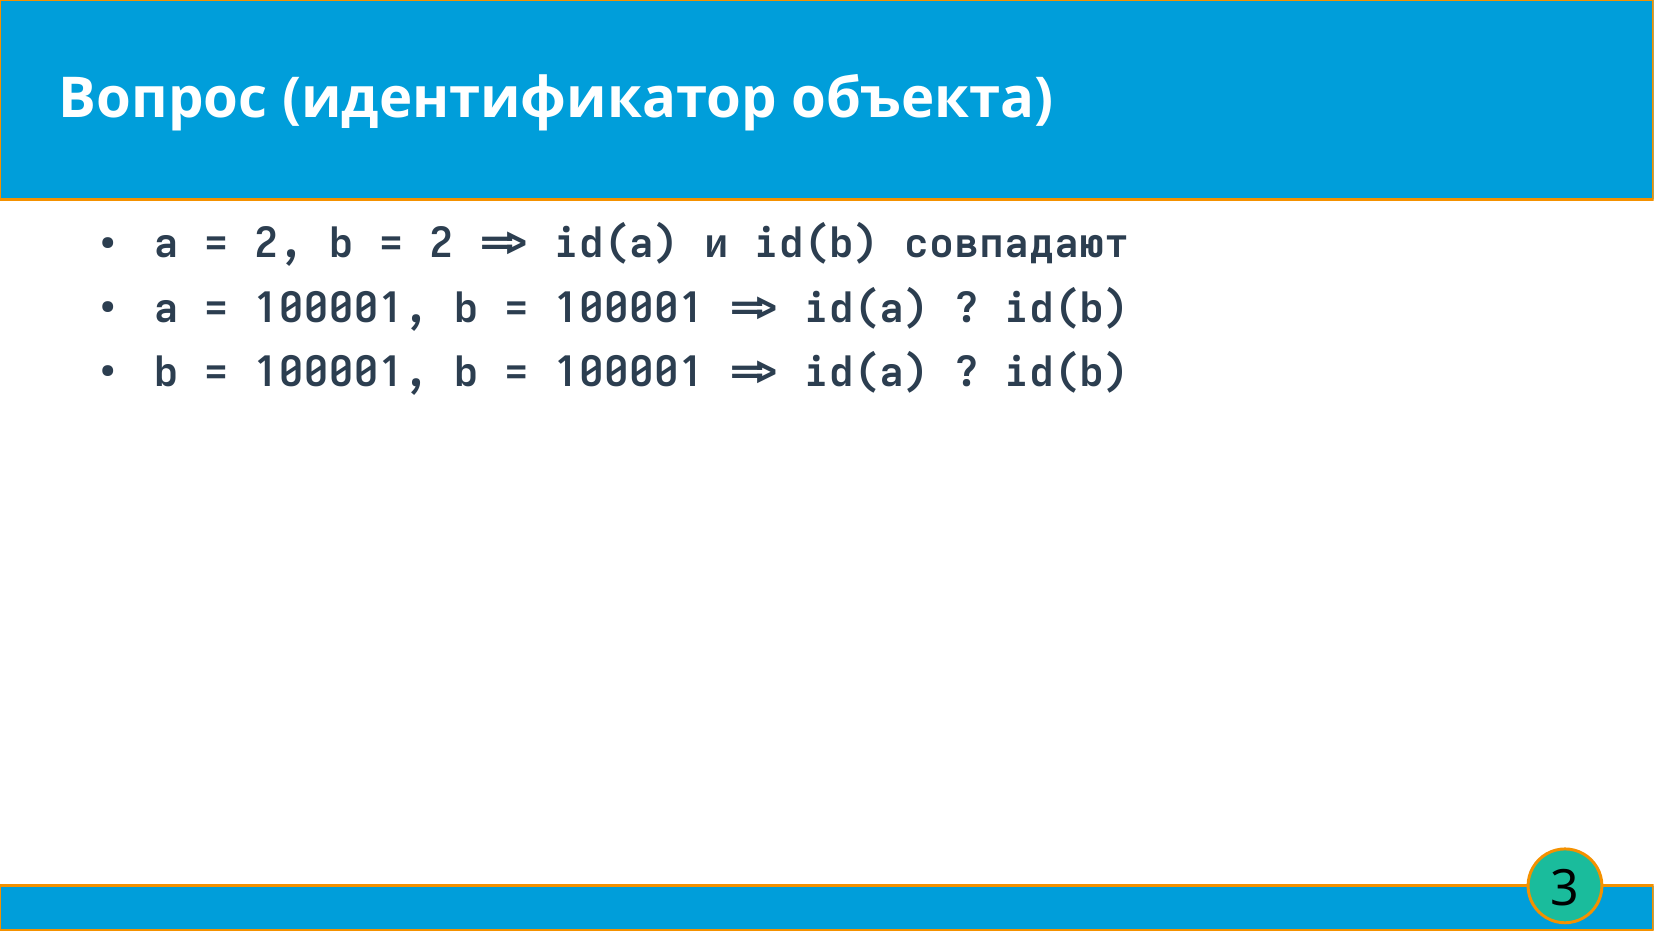

# Вопрос (идентификатор объекта)
a = 2, b = 2 => id(a) и id(b) совпадают
a = 100001, b = 100001 => id(a) ? id(b)
b = 100001, b = 100001 => id(a) ? id(b)